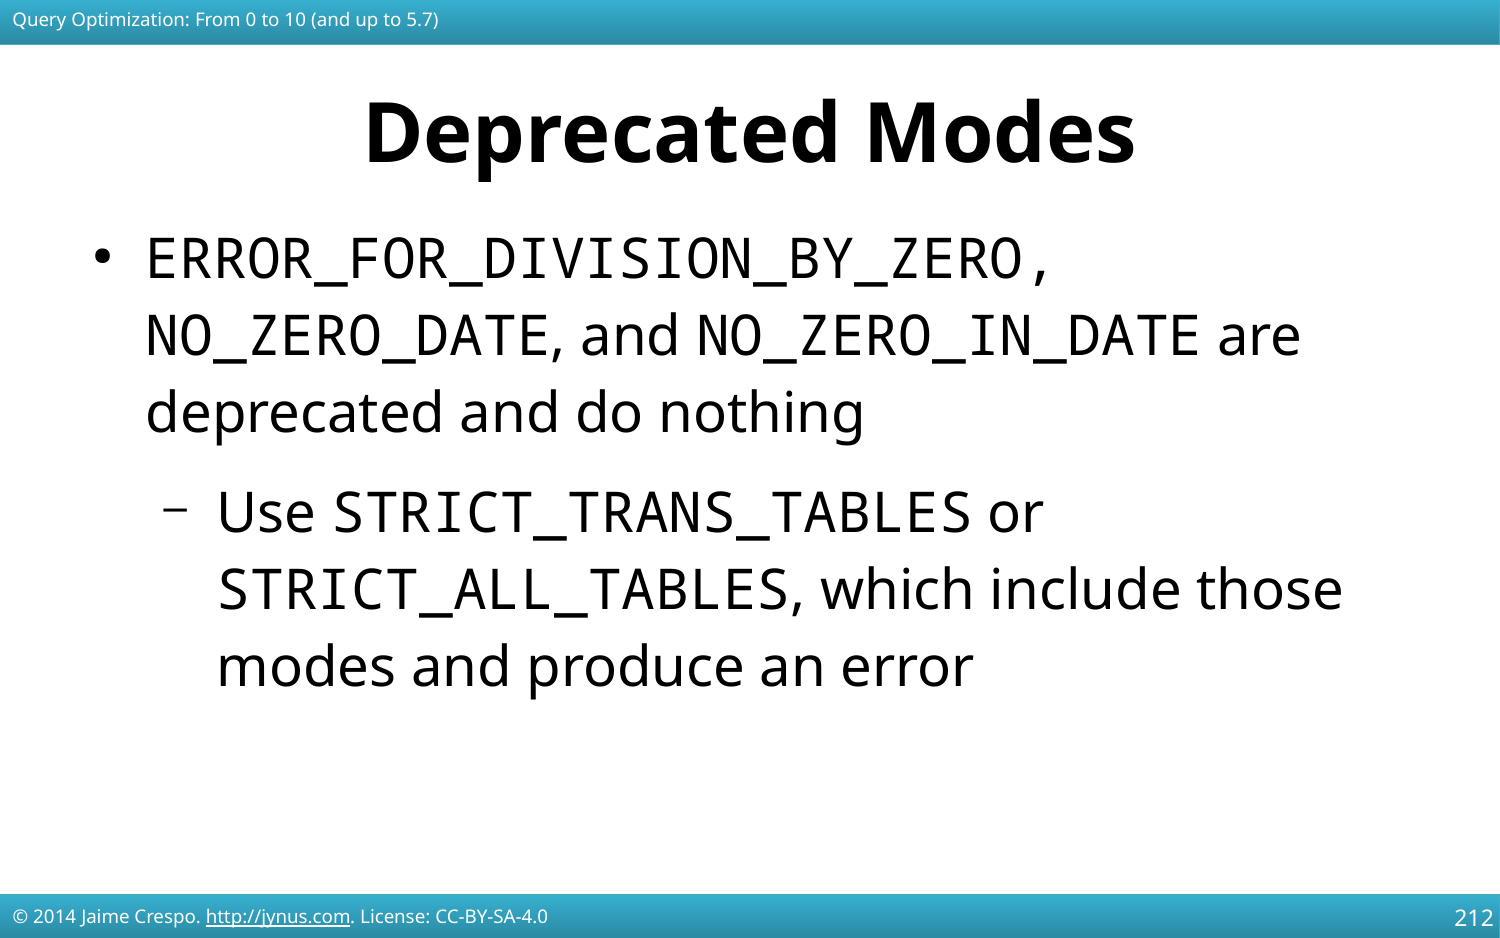

# Deprecated Modes
ERROR_FOR_DIVISION_BY_ZERO, NO_ZERO_DATE, and NO_ZERO_IN_DATE are deprecated and do nothing
Use STRICT_TRANS_TABLES or STRICT_ALL_TABLES, which include those modes and produce an error